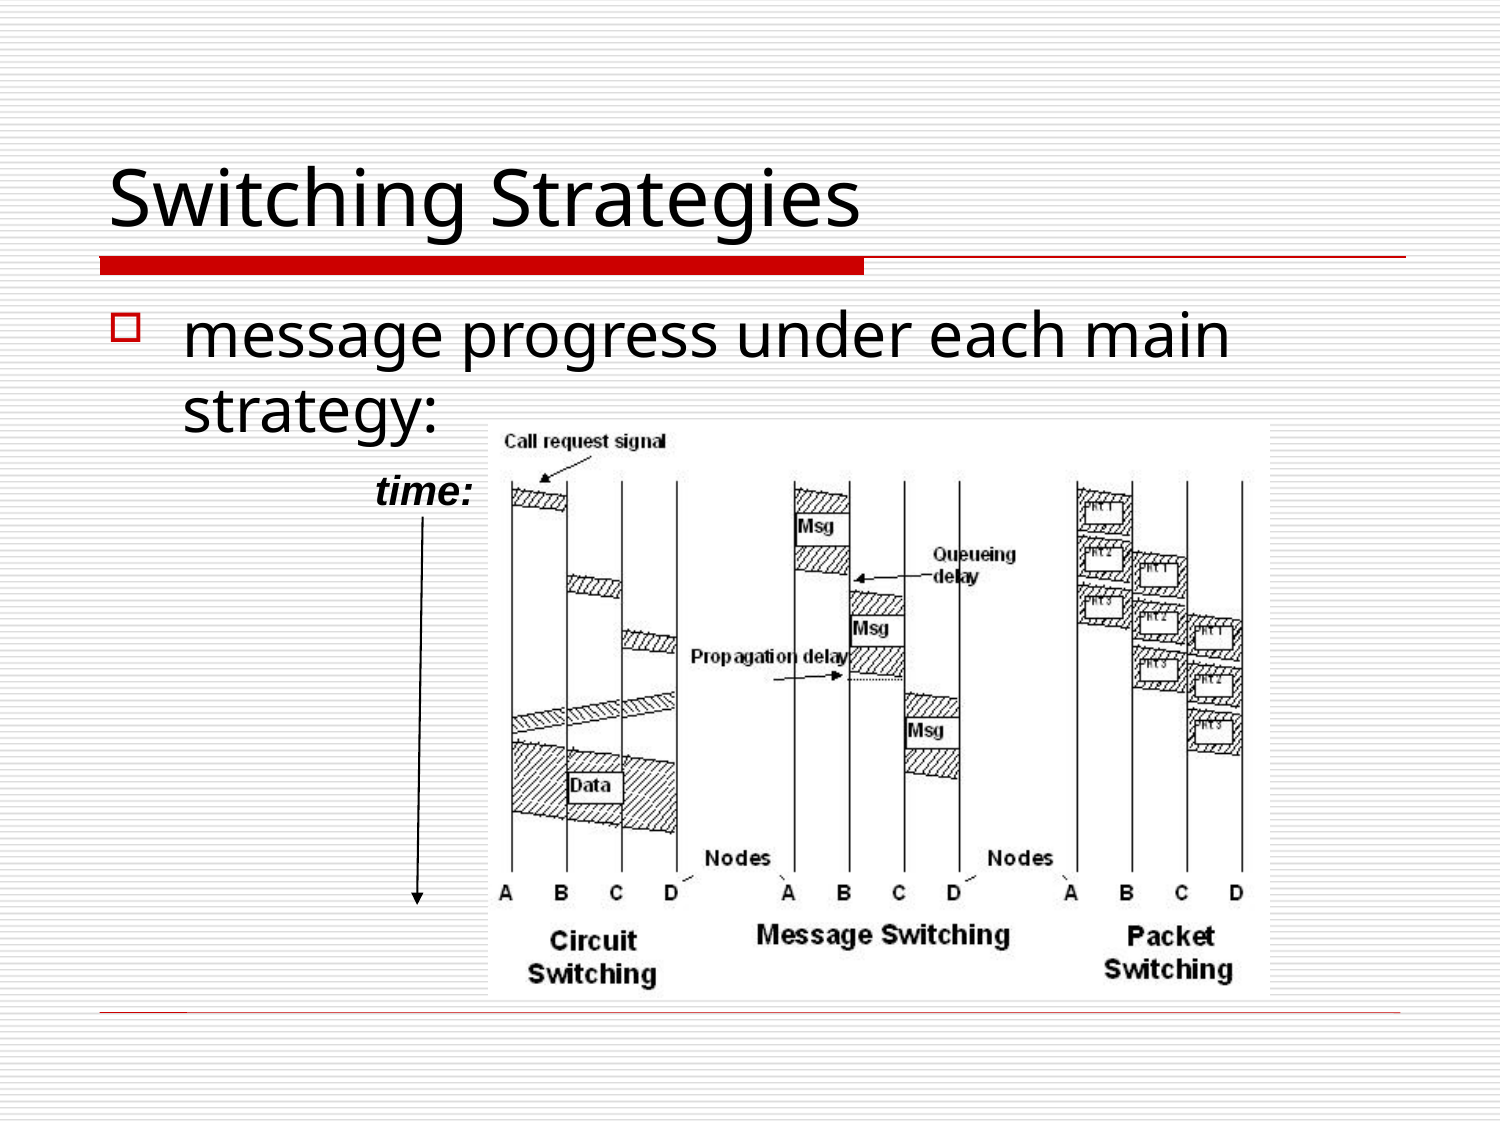

# Switching Strategies
message progress under each main strategy:
time: